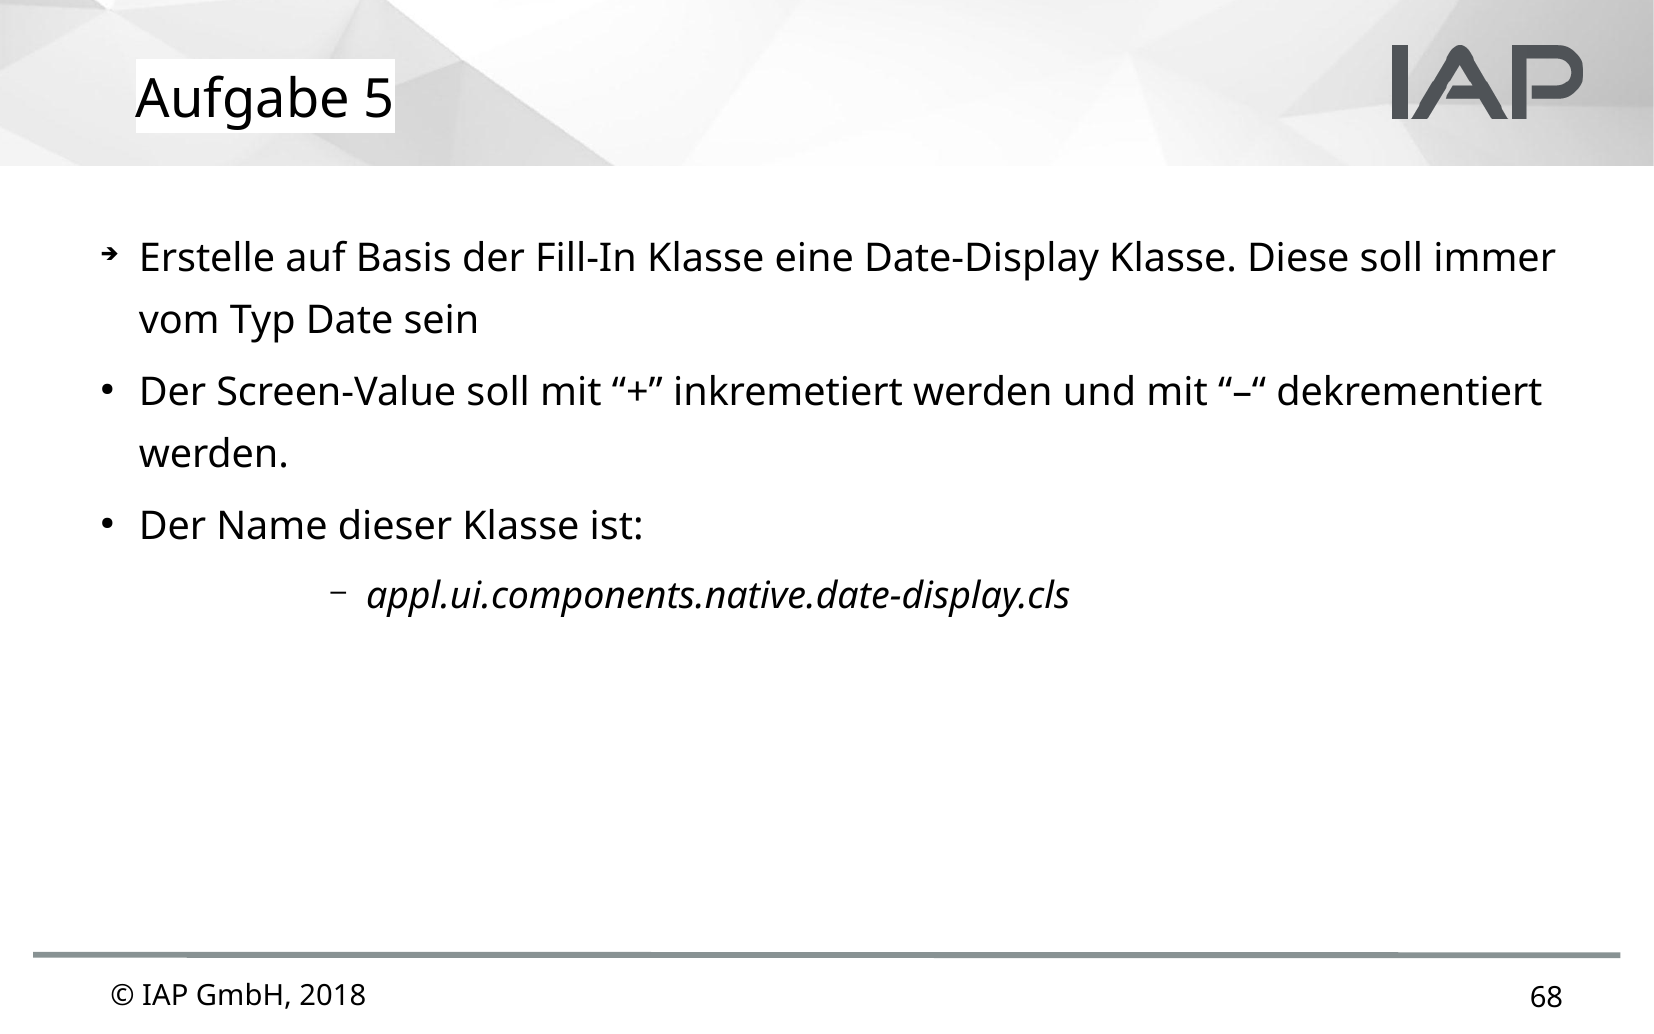

# Aufgabe 5
Erstelle auf Basis der Fill-In Klasse eine Date-Display Klasse. Diese soll immer vom Typ Date sein
Der Screen-Value soll mit “+” inkremetiert werden und mit “–“ dekrementiert werden.
Der Name dieser Klasse ist:
appl.ui.components.native.date-display.cls
© IAP GmbH, 2018
68